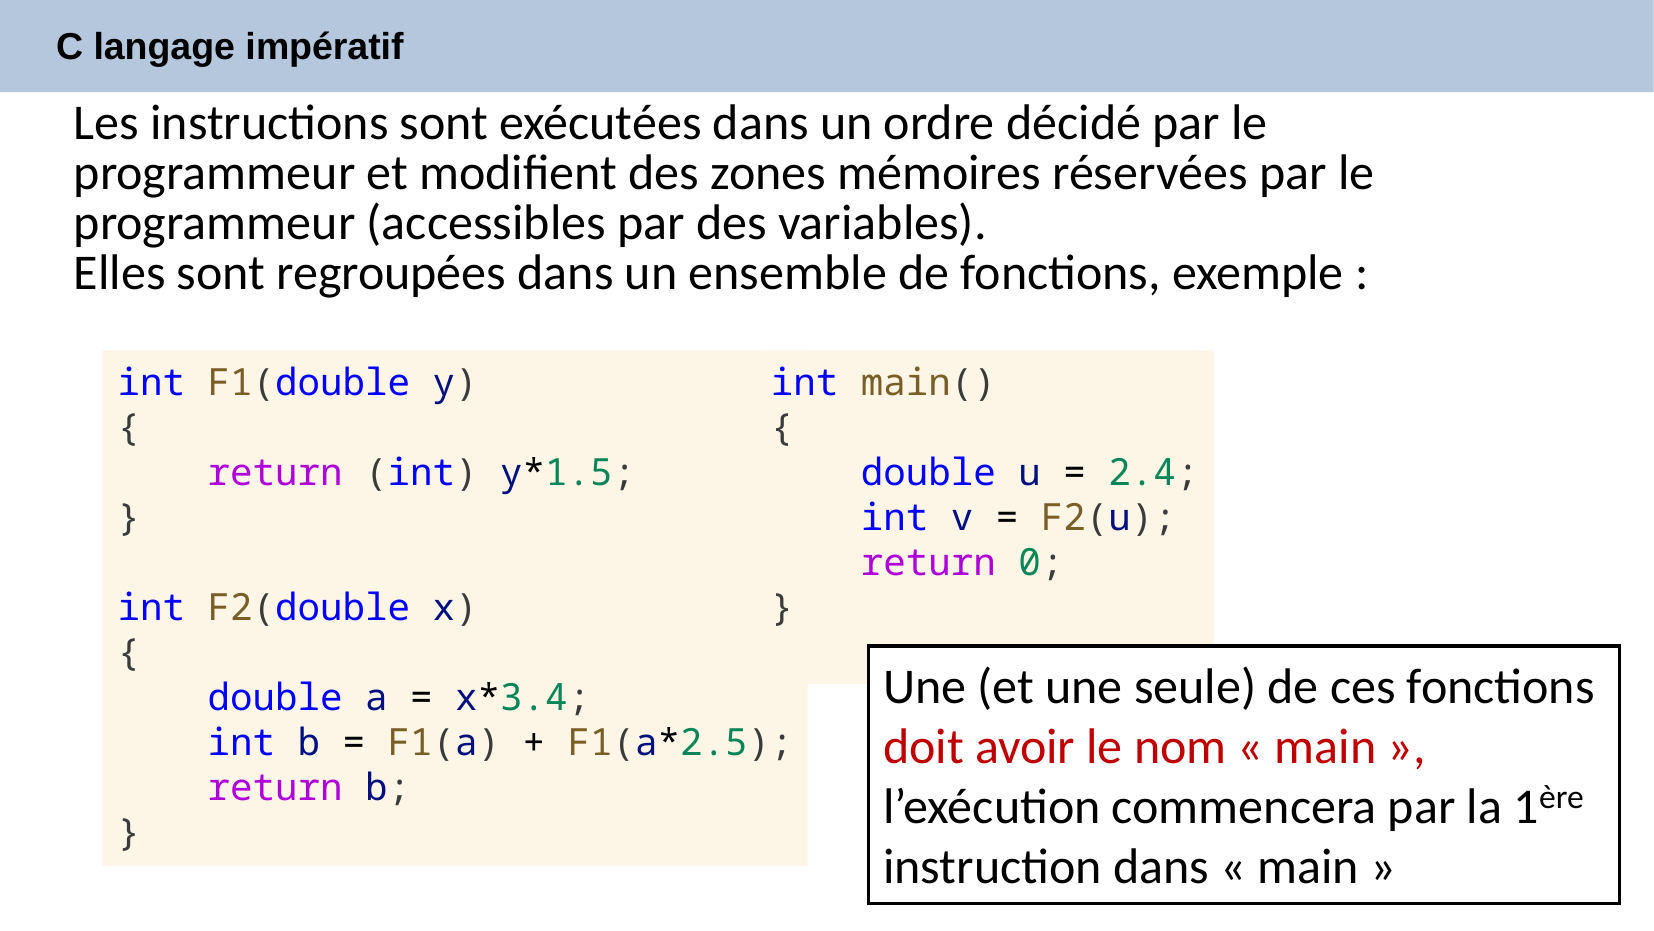

C langage impératif
Les instructions sont exécutées dans un ordre décidé par le programmeur et modifient des zones mémoires réservées par le programmeur (accessibles par des variables).
Elles sont regroupées dans un ensemble de fonctions, exemple :
int F1(double y)
{
    return (int) y*1.5;
}
int F2(double x)
{
    double a = x*3.4;
    int b = F1(a) + F1(a*2.5);
    return b;
}
int main()
{
    double u = 2.4;
    int v = F2(u);
    return 0;
}
Une (et une seule) de ces fonctions doit avoir le nom « main », l’exécution commencera par la 1ère instruction dans « main »